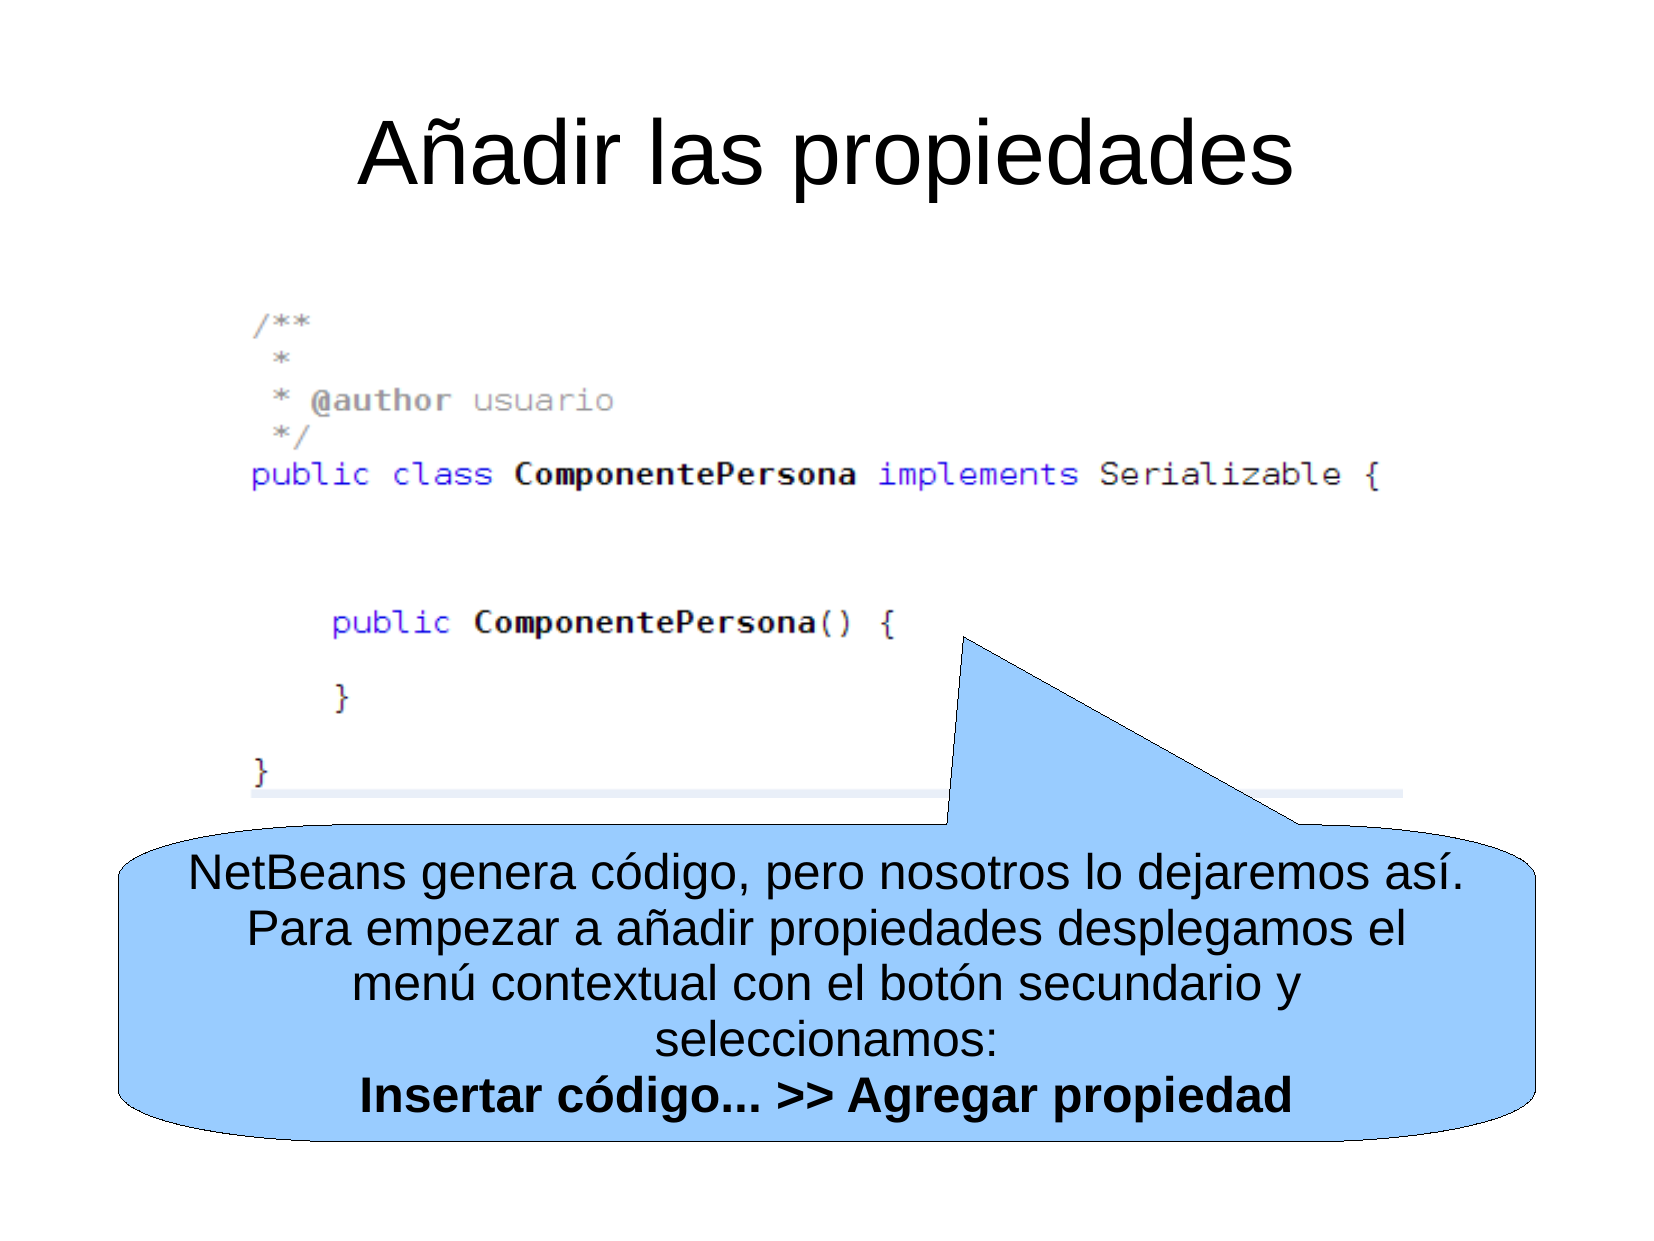

# Añadir las propiedades
NetBeans genera código, pero nosotros lo dejaremos así.
Para empezar a añadir propiedades desplegamos el menú contextual con el botón secundario y seleccionamos:
Insertar código... >> Agregar propiedad